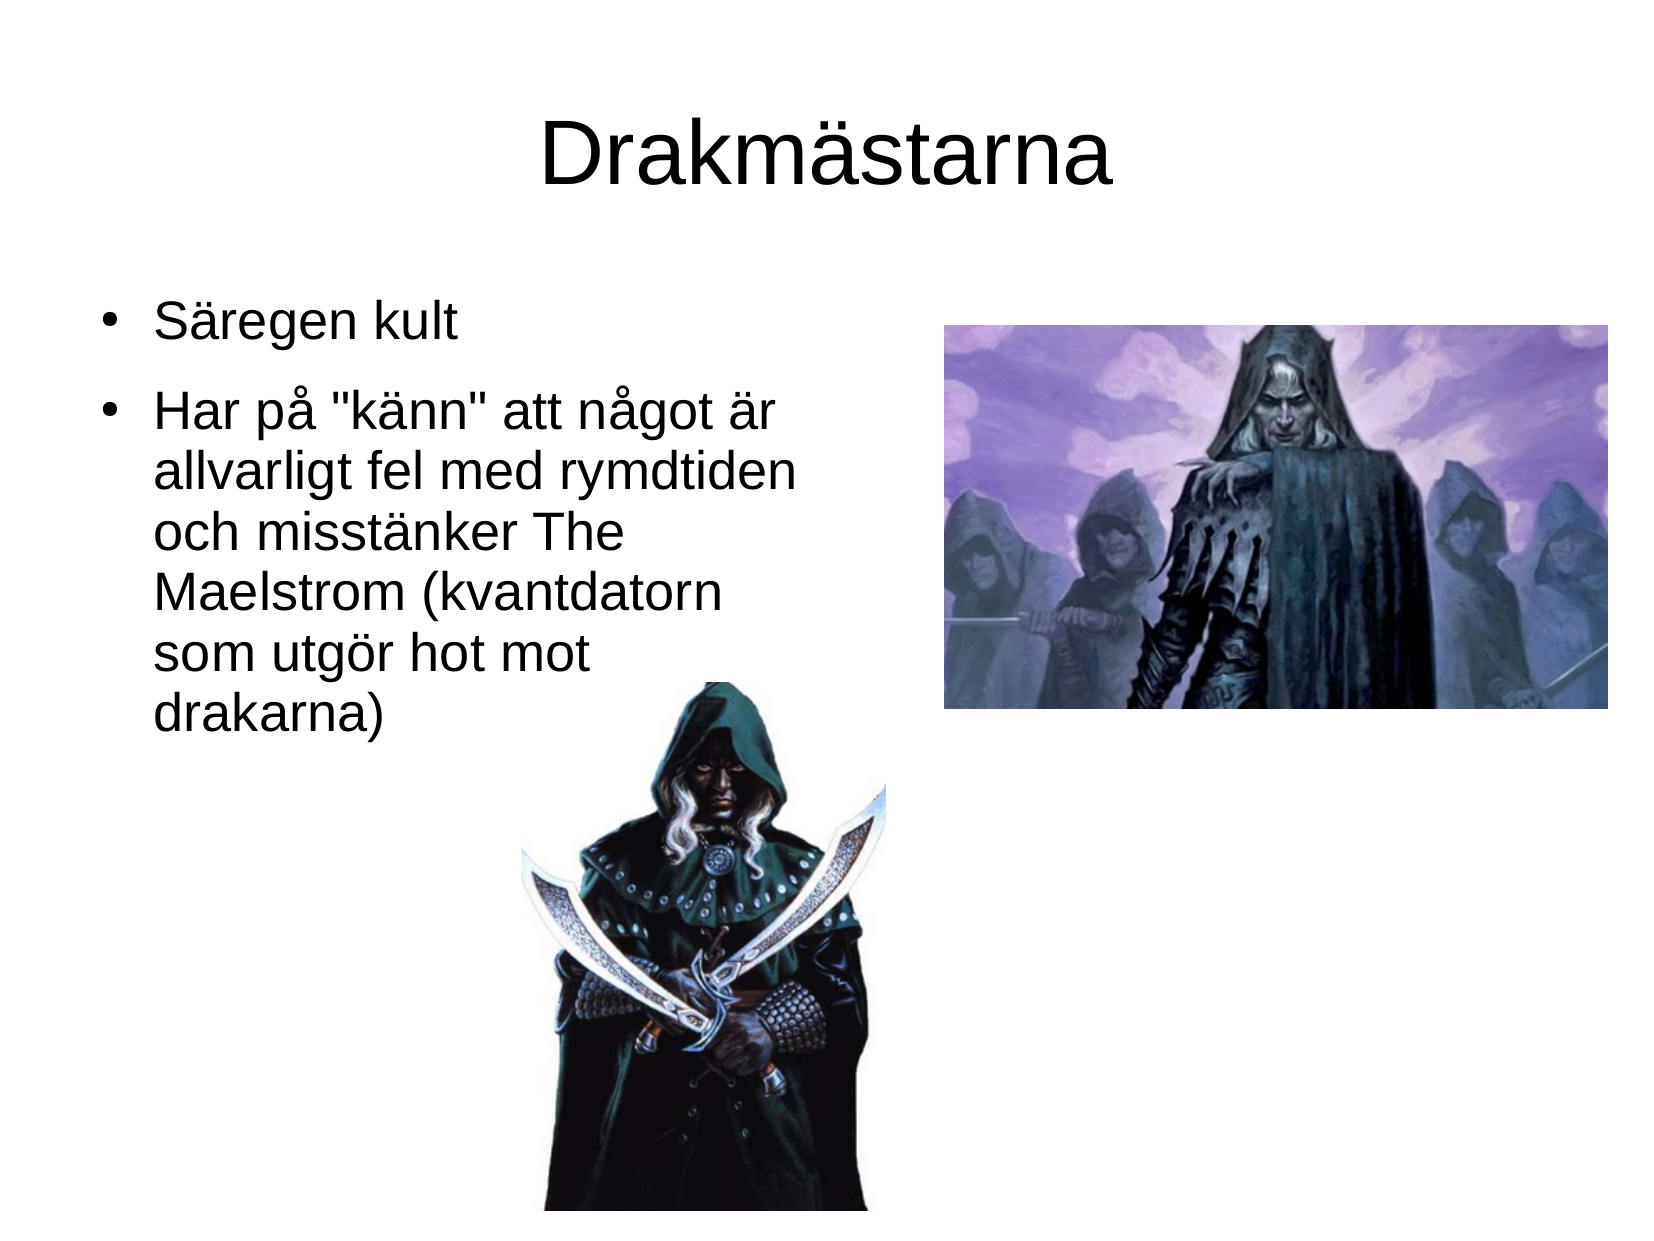

# Drakmästarna
Säregen kult
Har på "känn" att något är allvarligt fel med rymdtiden och misstänker The Maelstrom (kvantdatorn som utgör hot mot drakarna)